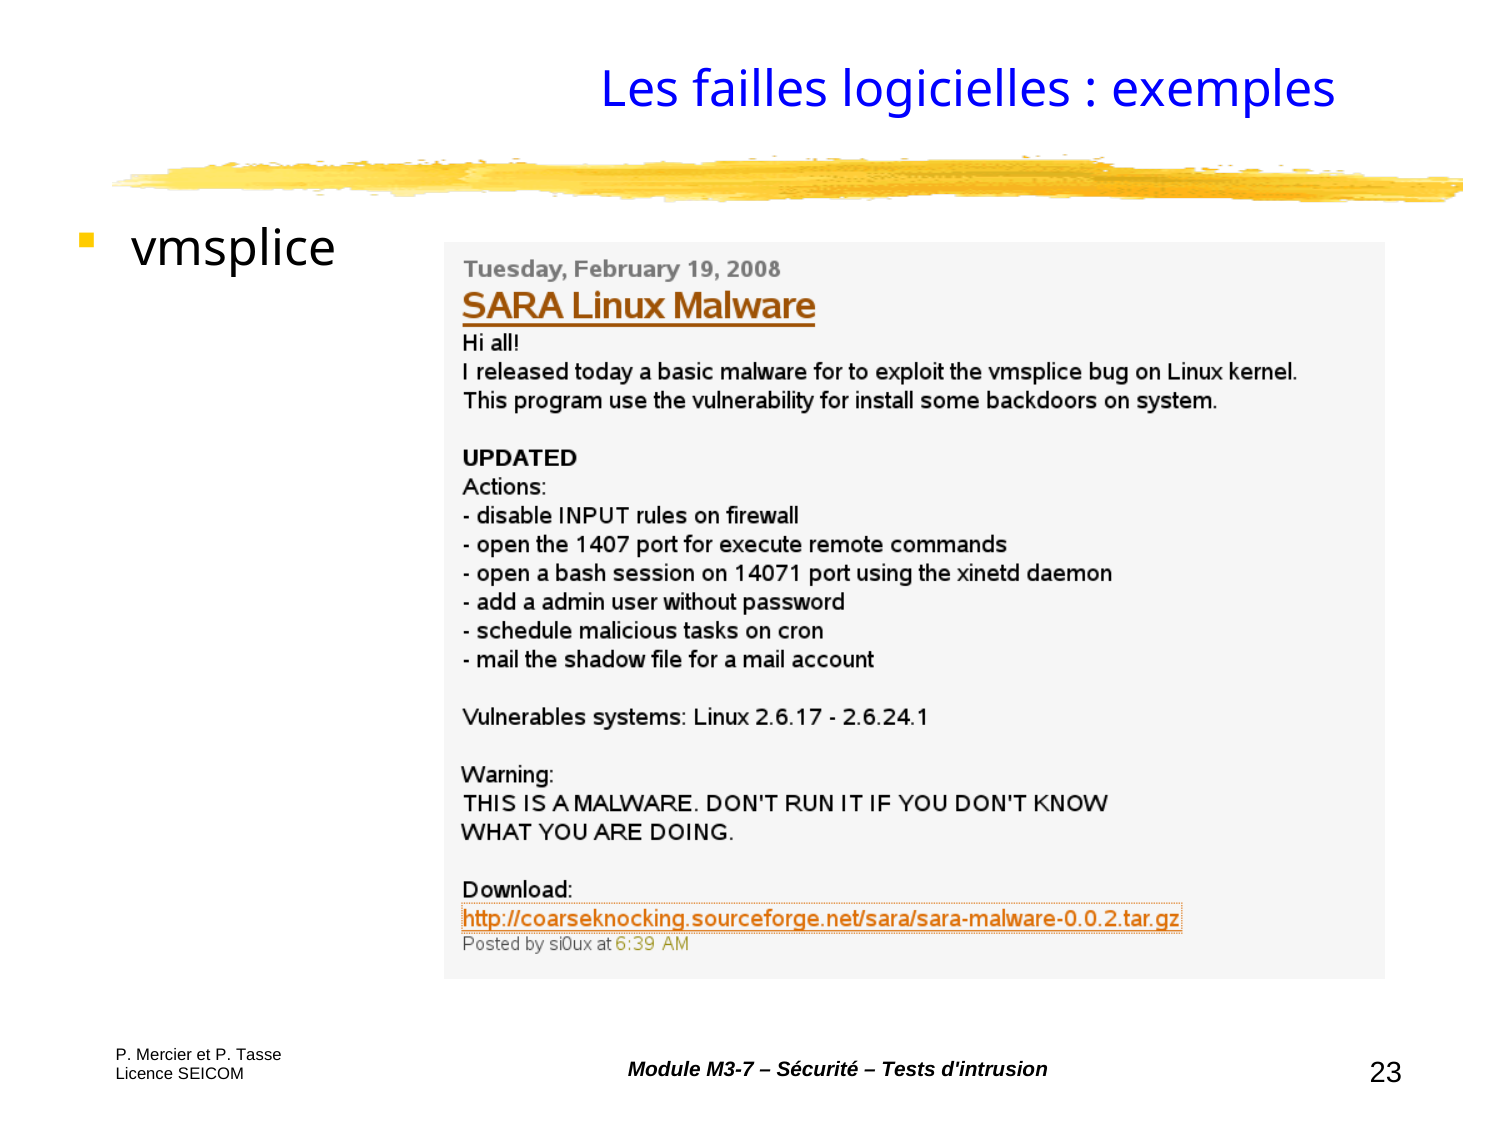

# Les failles logicielles : exemples
vmsplice
23